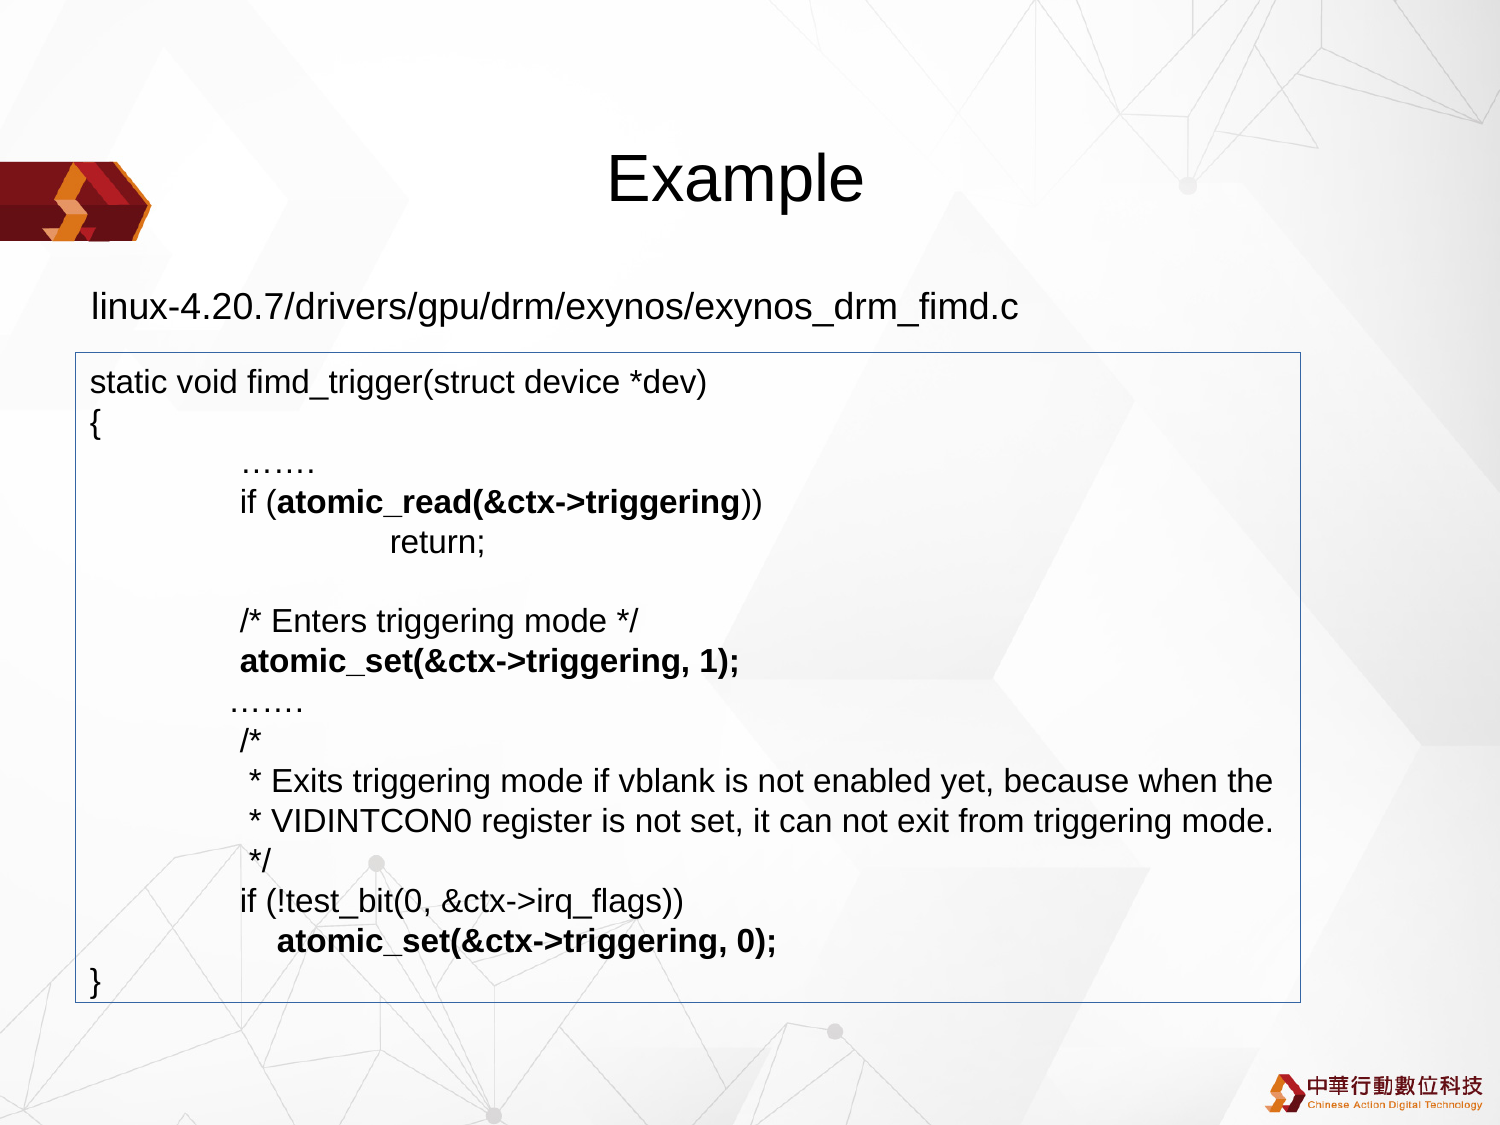

# Example
linux-4.20.7/drivers/gpu/drm/exynos/exynos_drm_fimd.c
static void fimd_trigger(struct device *dev)
{
	…….
	if (atomic_read(&ctx->triggering))
		return;
	/* Enters triggering mode */
	atomic_set(&ctx->triggering, 1);
 …….
	/*
	 * Exits triggering mode if vblank is not enabled yet, because when the
	 * VIDINTCON0 register is not set, it can not exit from triggering mode.
	 */
	if (!test_bit(0, &ctx->irq_flags))
	 atomic_set(&ctx->triggering, 0);
}